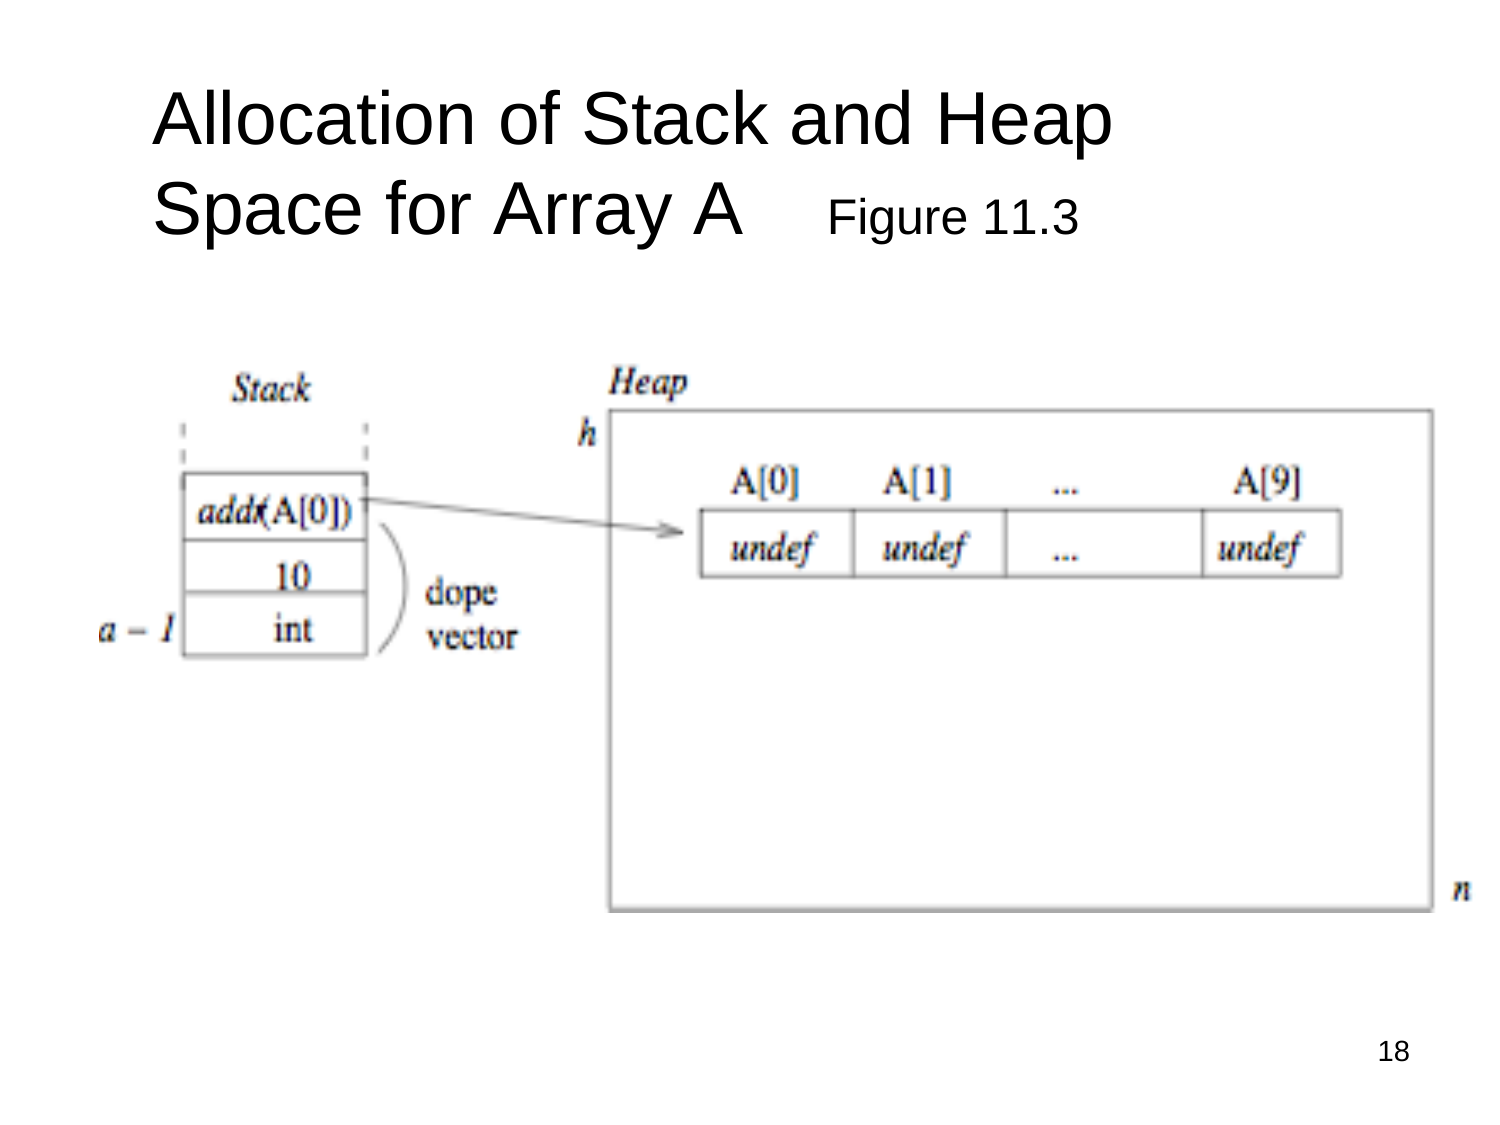

Allocation of Stack and Heap Space for Array A Figure 11.3